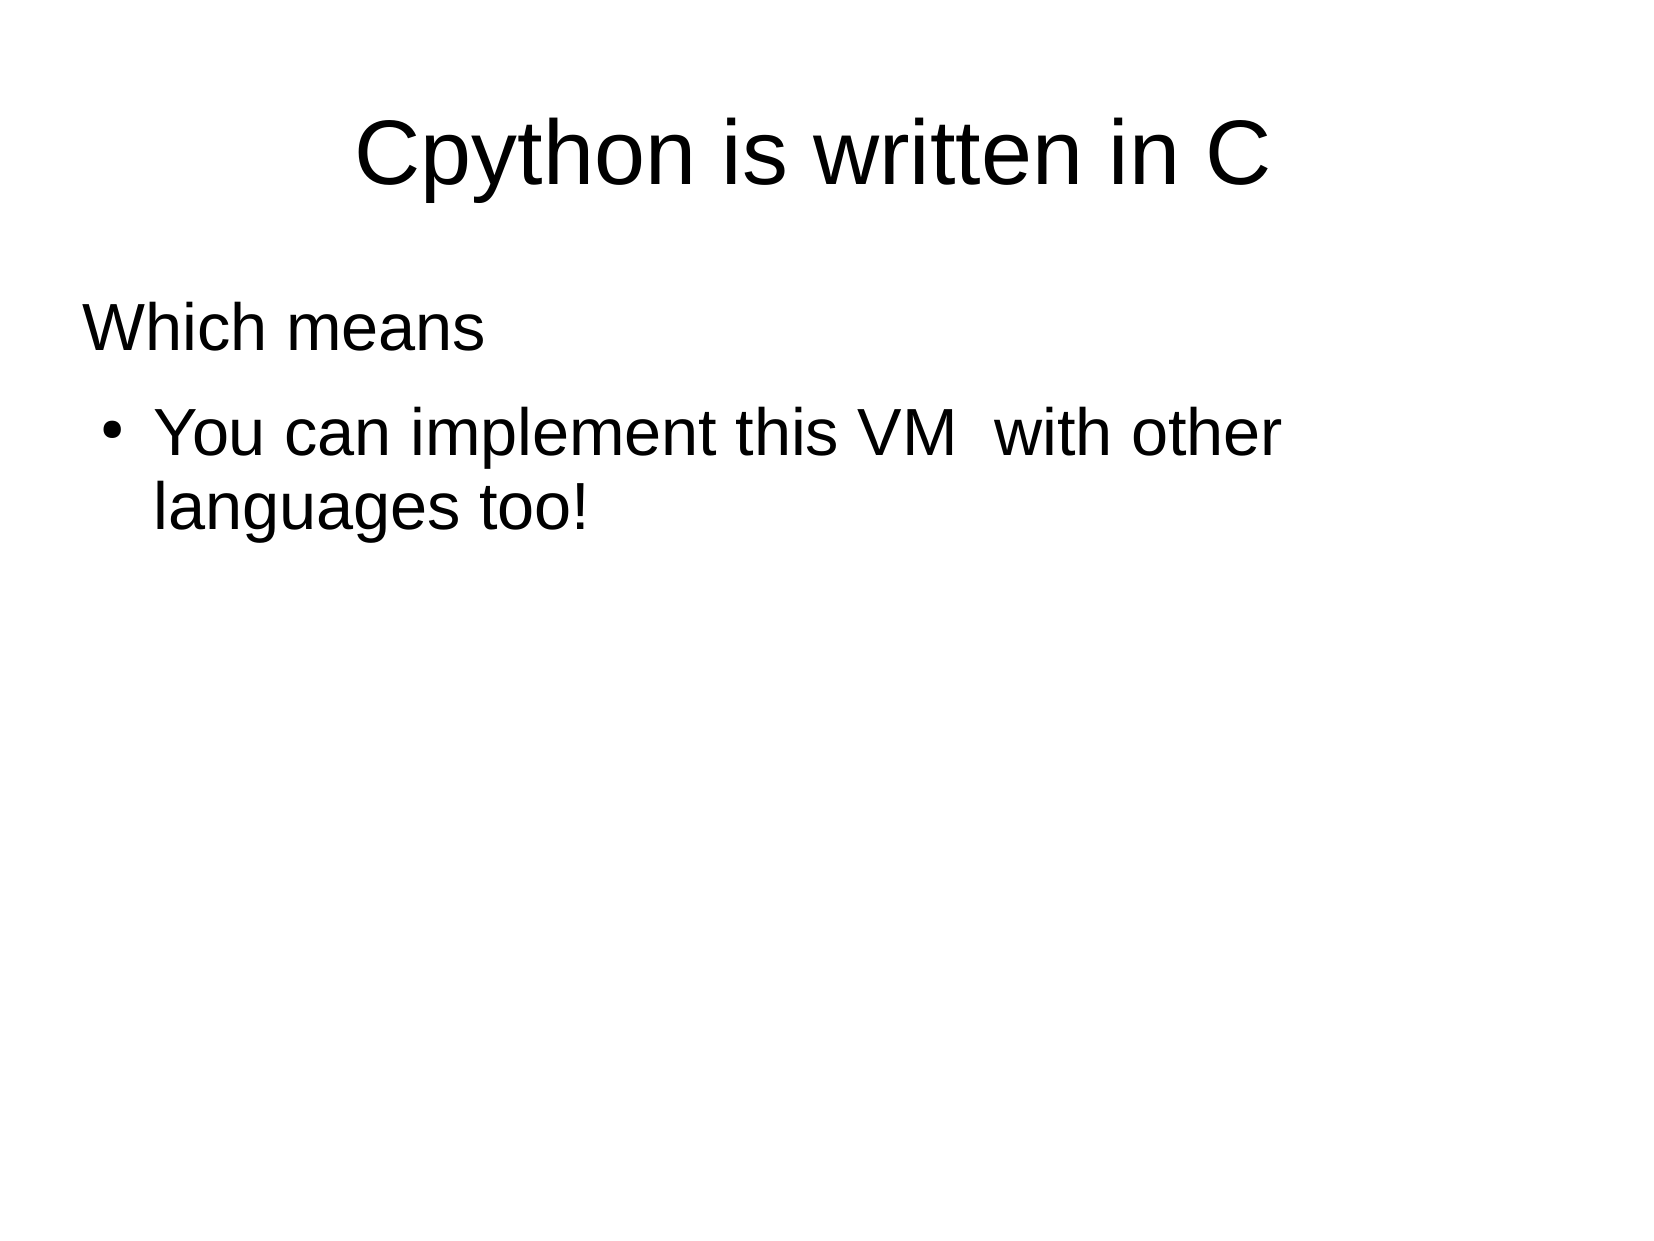

# Cpython is written in C
Which means
You can implement this VM with other languages too!